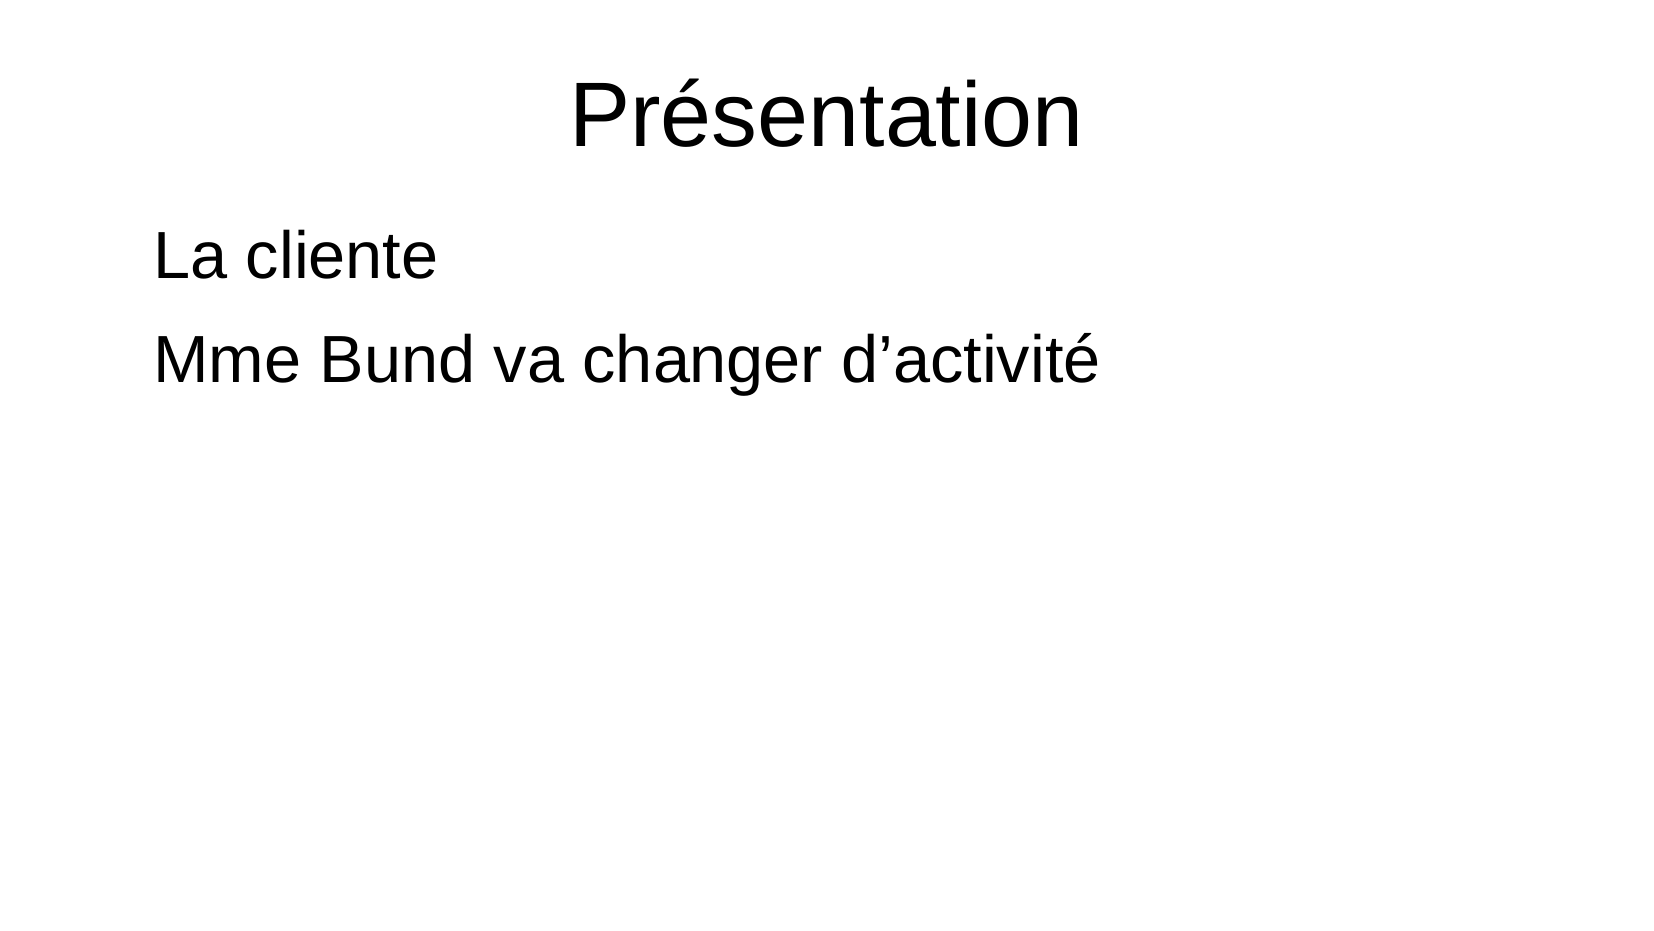

# Présentation
La cliente
Mme Bund va changer d’activité